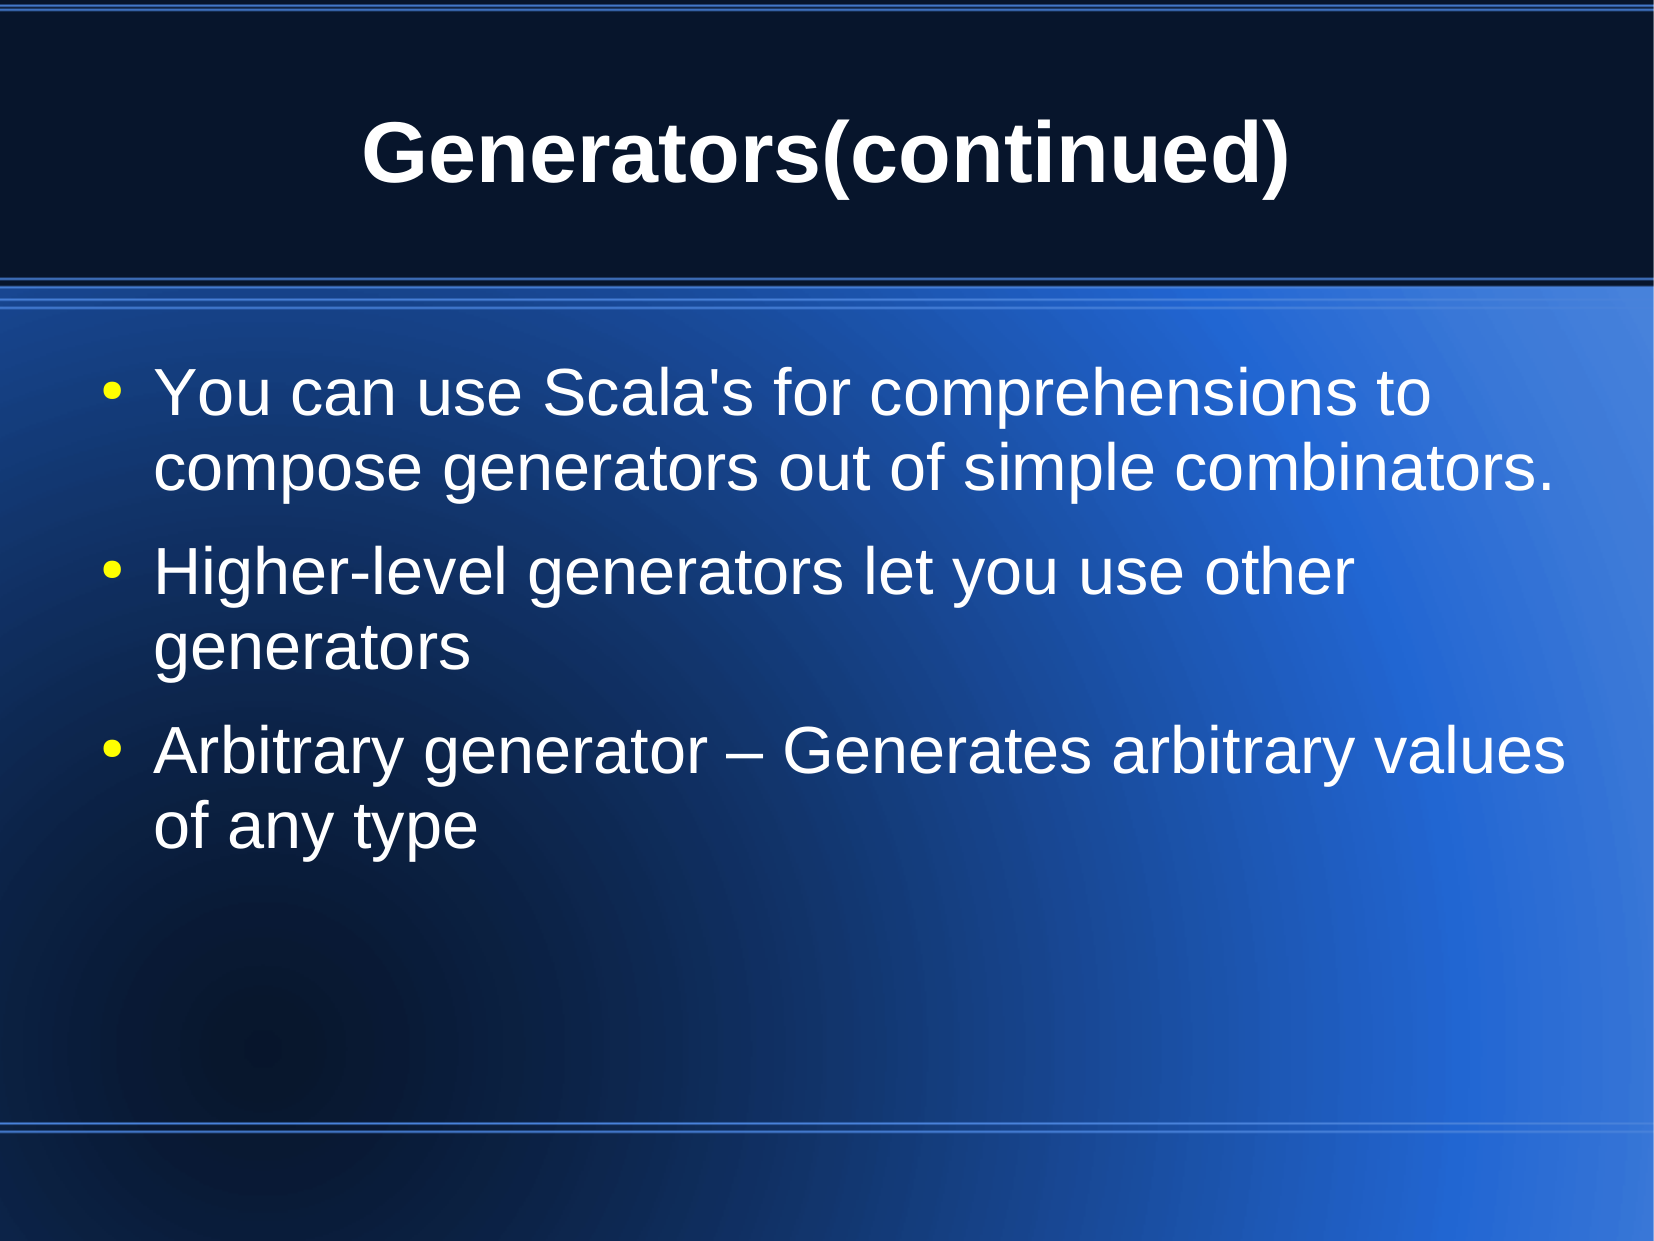

# Generators(continued)
You can use Scala's for comprehensions to compose generators out of simple combinators.
Higher-level generators let you use other generators
Arbitrary generator – Generates arbitrary values of any type